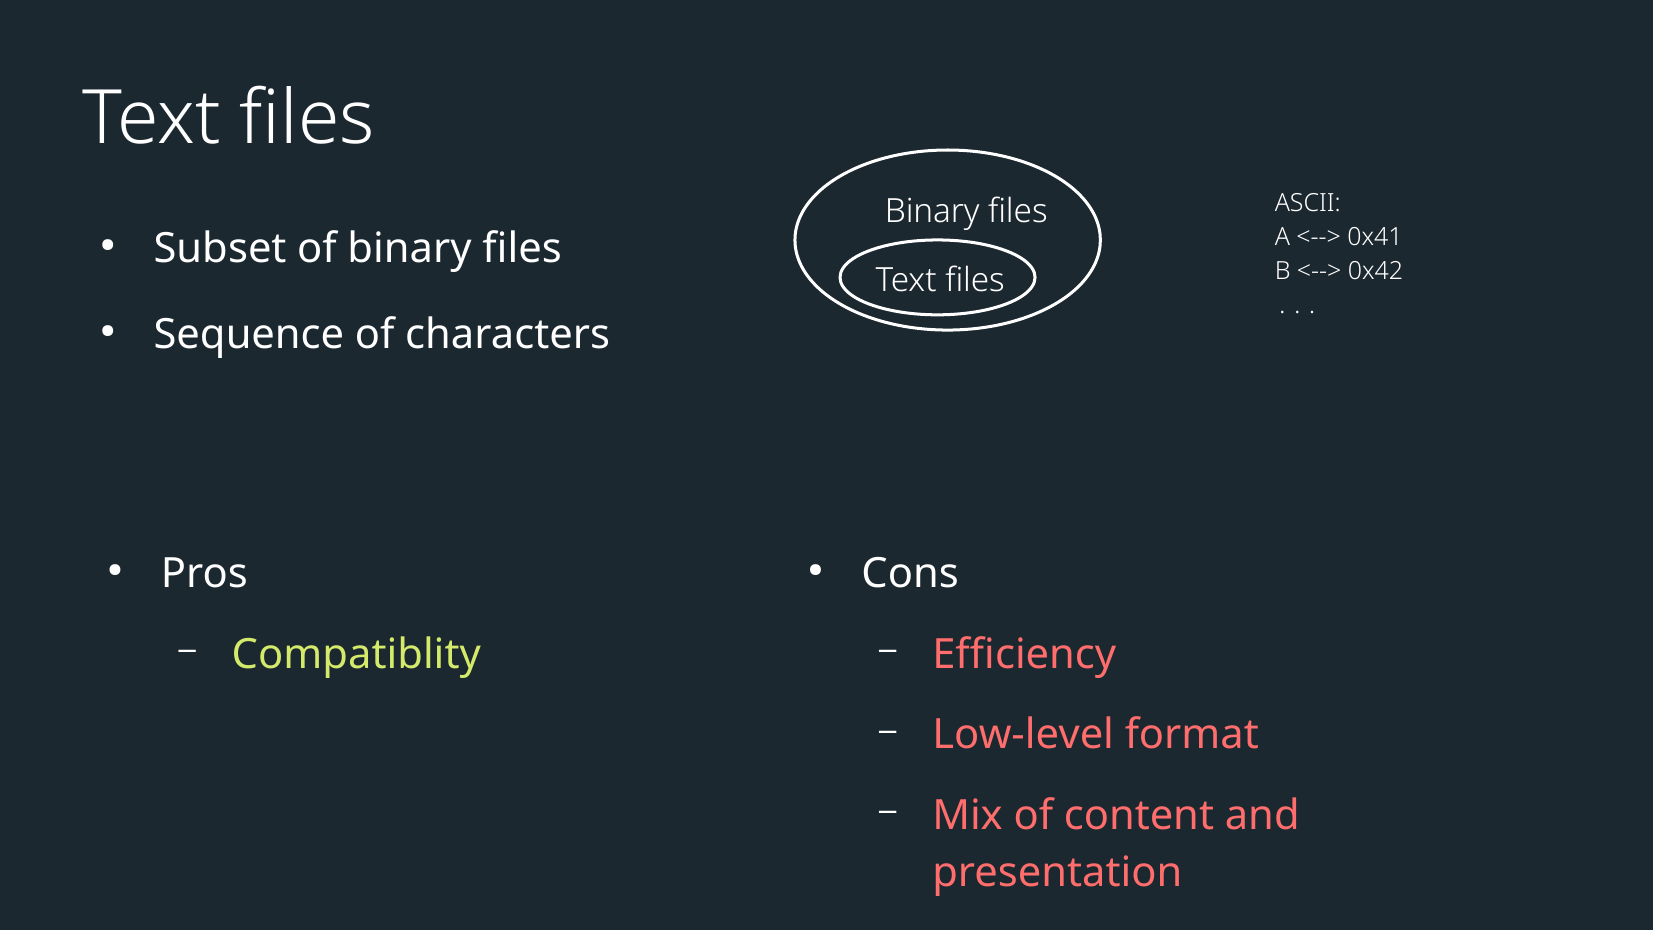

# Text files
Binary files
Text files
ASCII:
A <--> 0x41
B <--> 0x42
...
Subset of binary files
Sequence of characters
Pros
Compatiblity
Cons
Efficiency
Low-level format
Mix of content and presentation